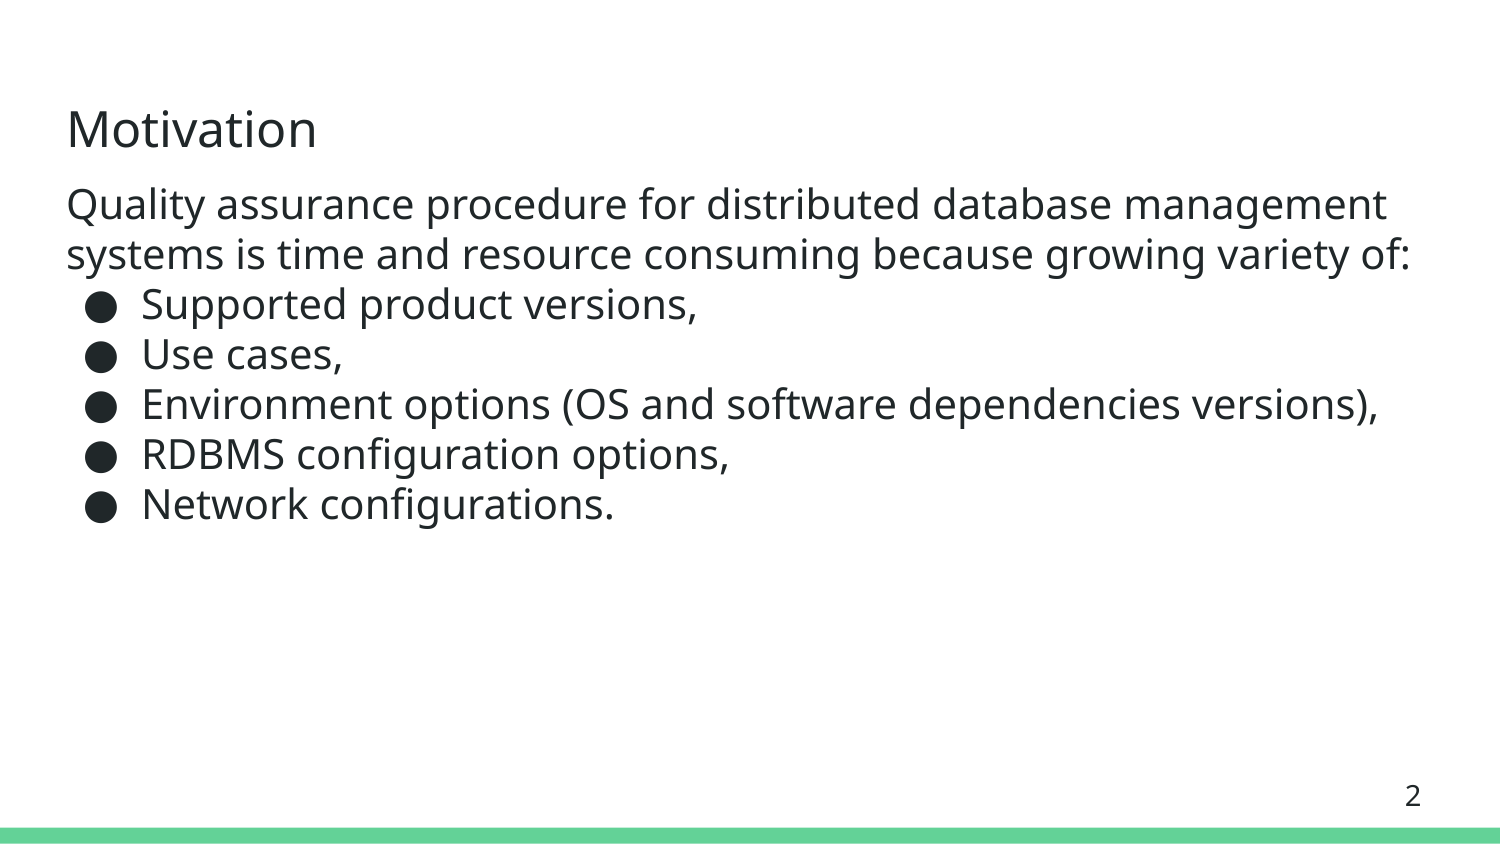

# Motivation
Quality assurance procedure for distributed database management systems is time and resource consuming because growing variety of:
Supported product versions,
Use cases,
Environment options (OS and software dependencies versions),
RDBMS configuration options,
Network configurations.